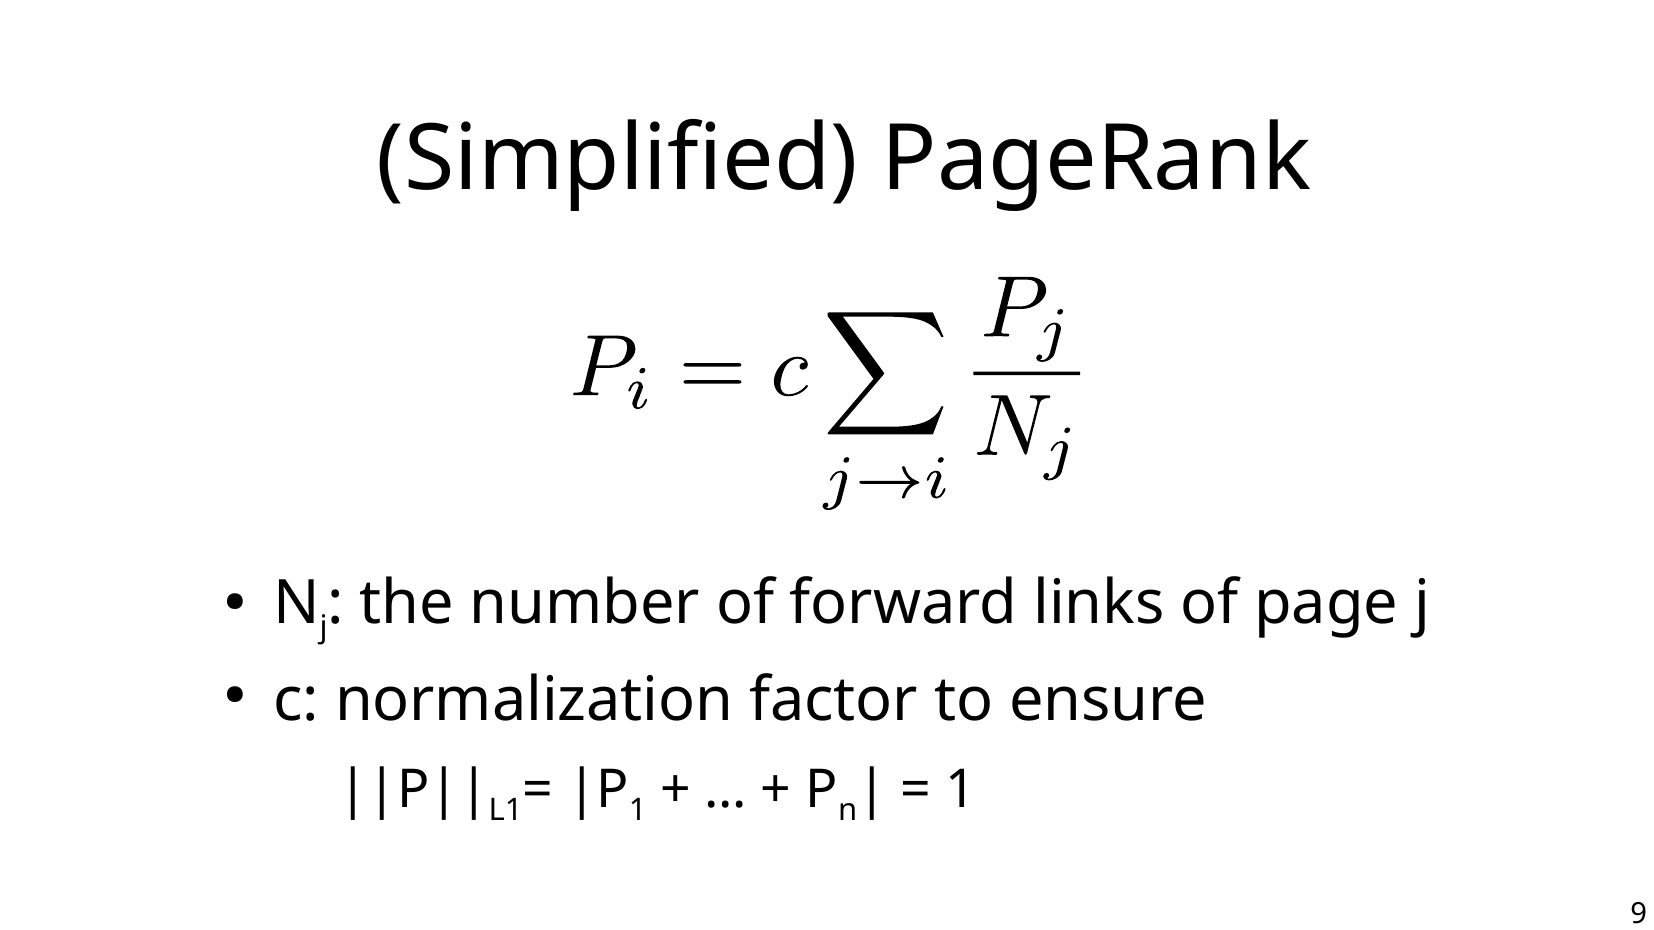

# (Simplified) PageRank
Nj: the number of forward links of page j
c: normalization factor to ensure
||P||L1= |P1 + … + Pn| = 1
9